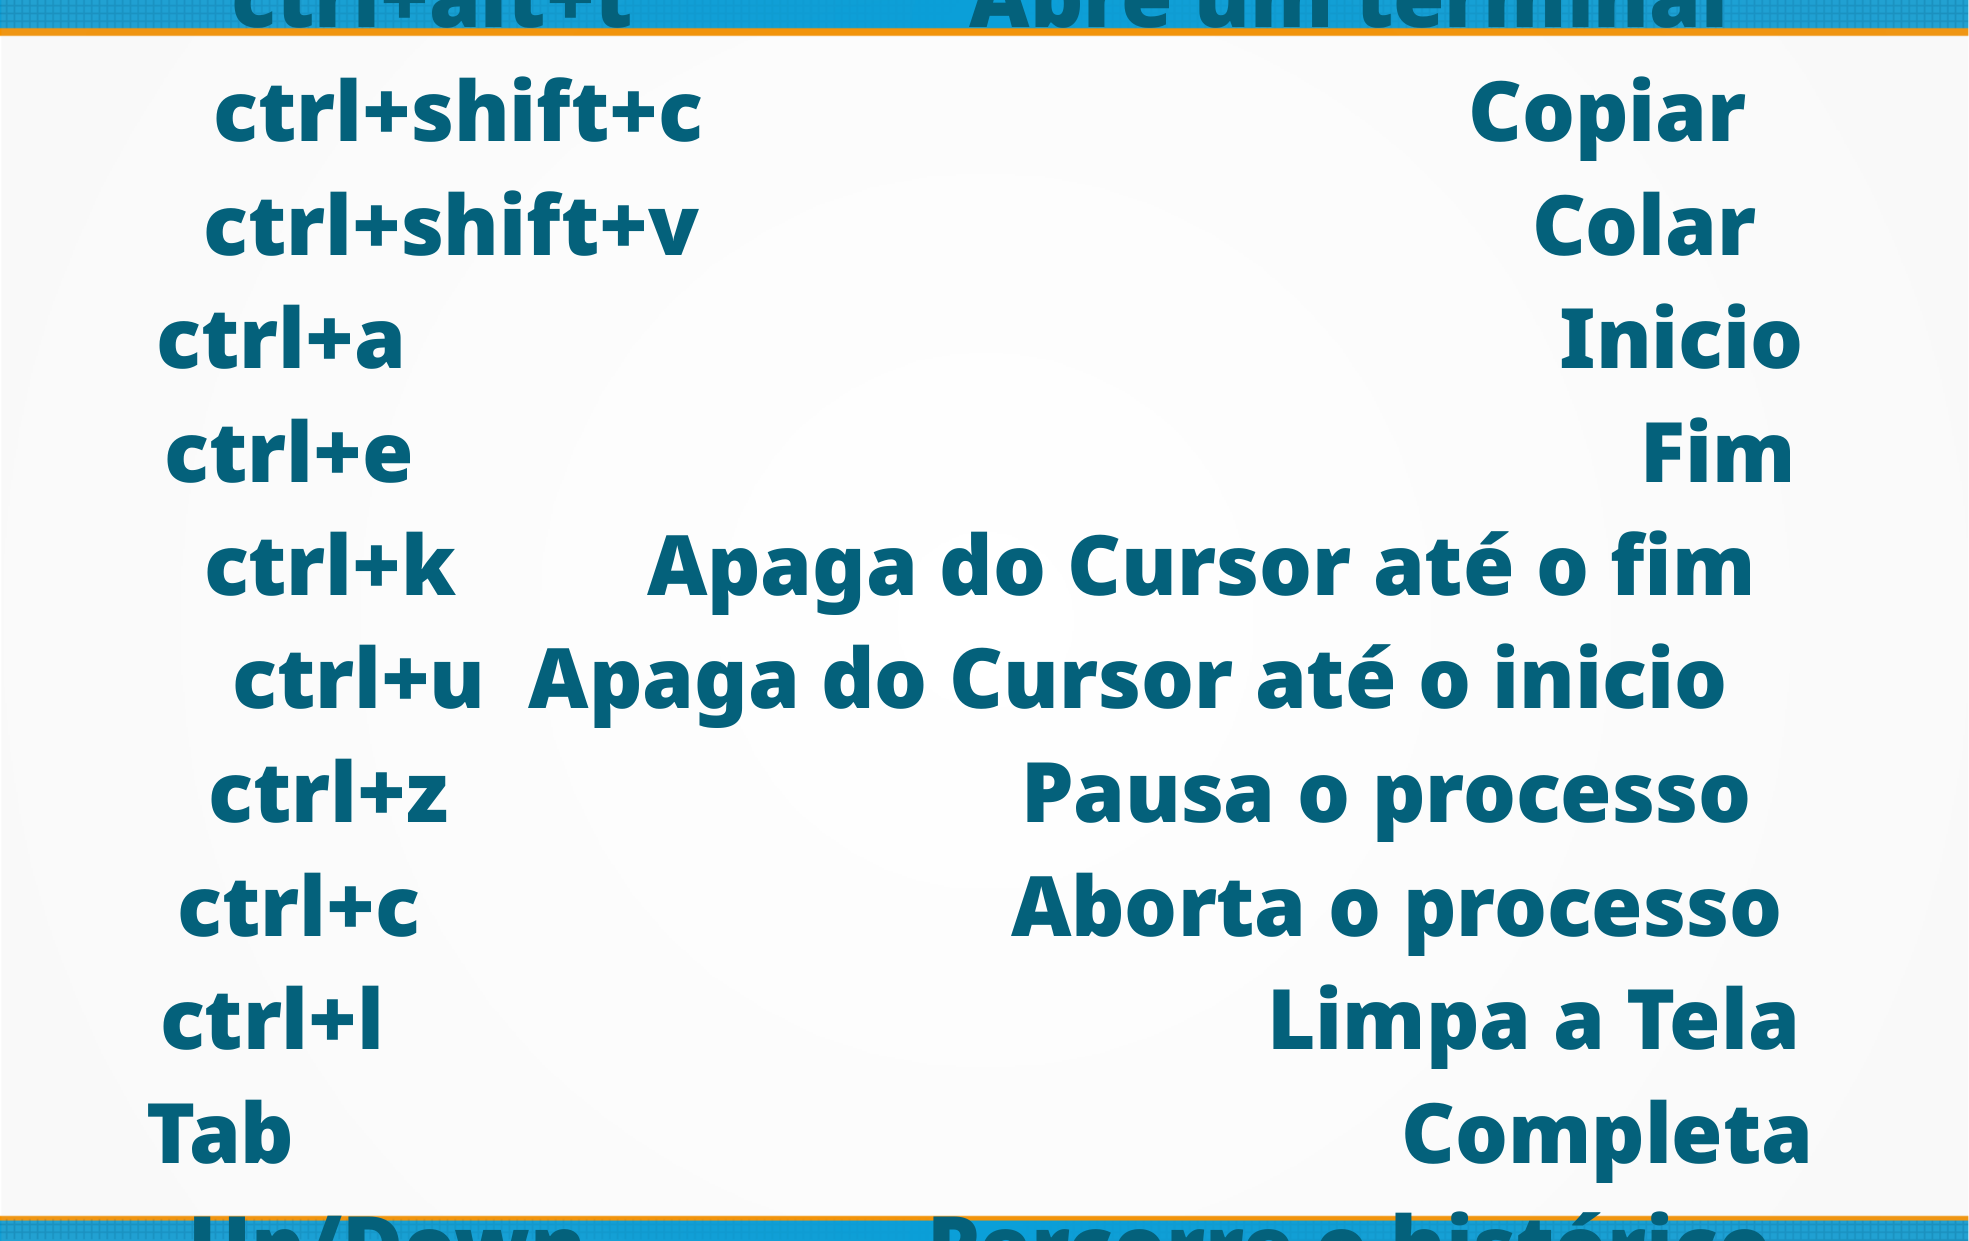

# ctrl+alt+t					Abre um terminal
ctrl+shift+c											Copiar
ctrl+shift+v												Colar
ctrl+a																Inicio
ctrl+e																	Fim
ctrl+k			Apaga do Cursor até o fim
ctrl+u Apaga do Cursor até o inicio
ctrl+z 								Pausa o processo
ctrl+c								 Aborta o processo
ctrl+l												Limpa a Tela
Tab															Completa
Up/Down					Percorre o histórico